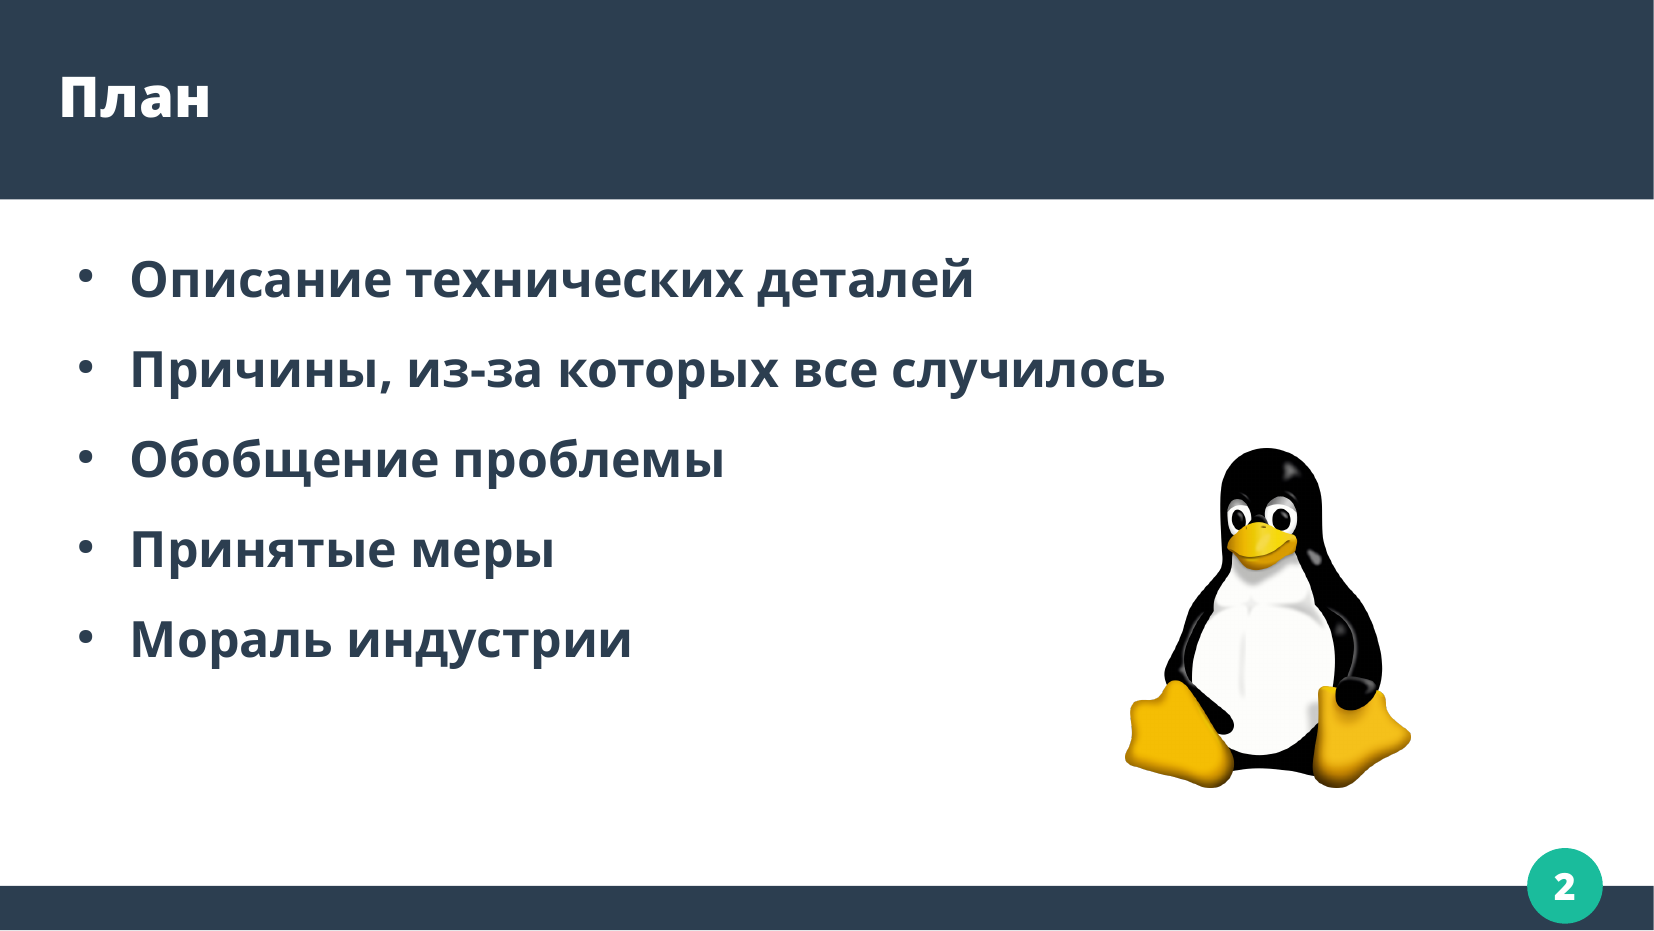

# План
Описание технических деталей
Причины, из-за которых все случилось
Обобщение проблемы
Принятые меры
Мораль индустрии